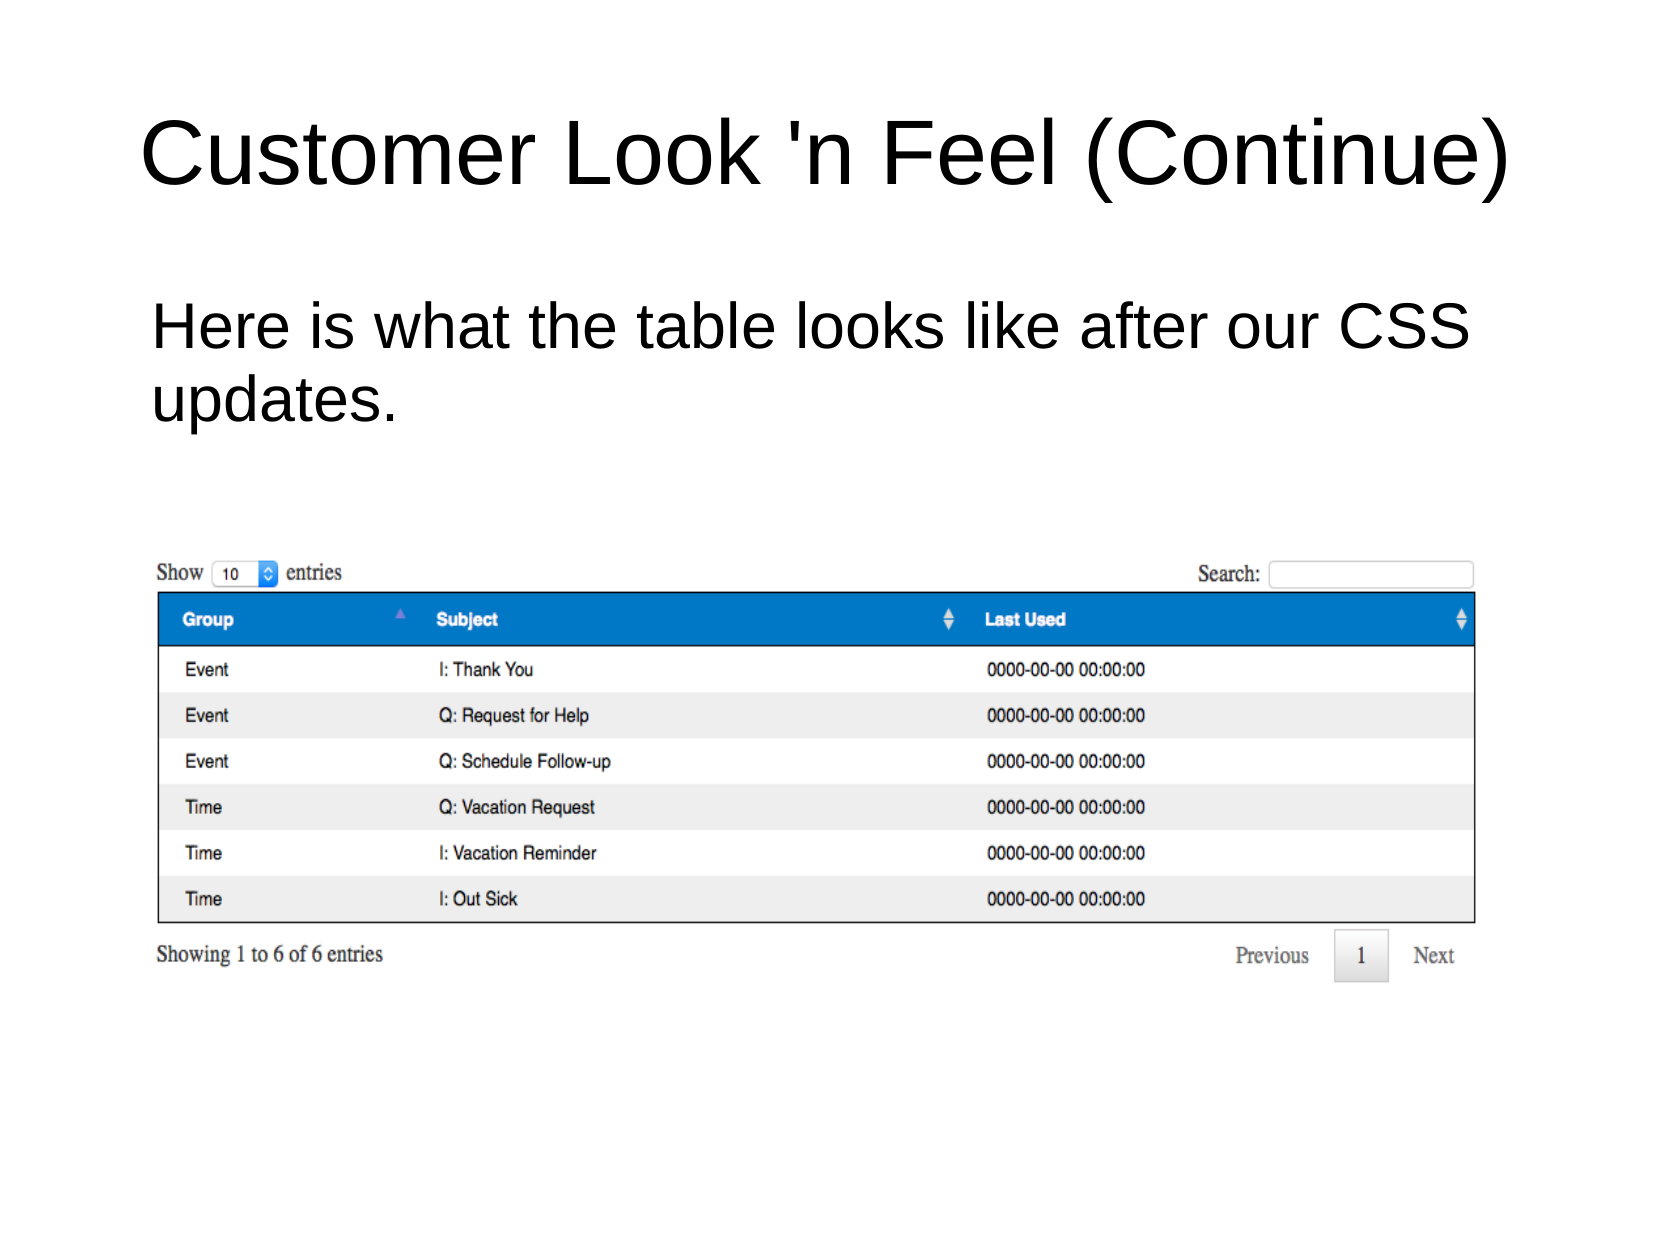

# Customer Look 'n Feel (Continue)
Here is what the table looks like after our CSS updates.